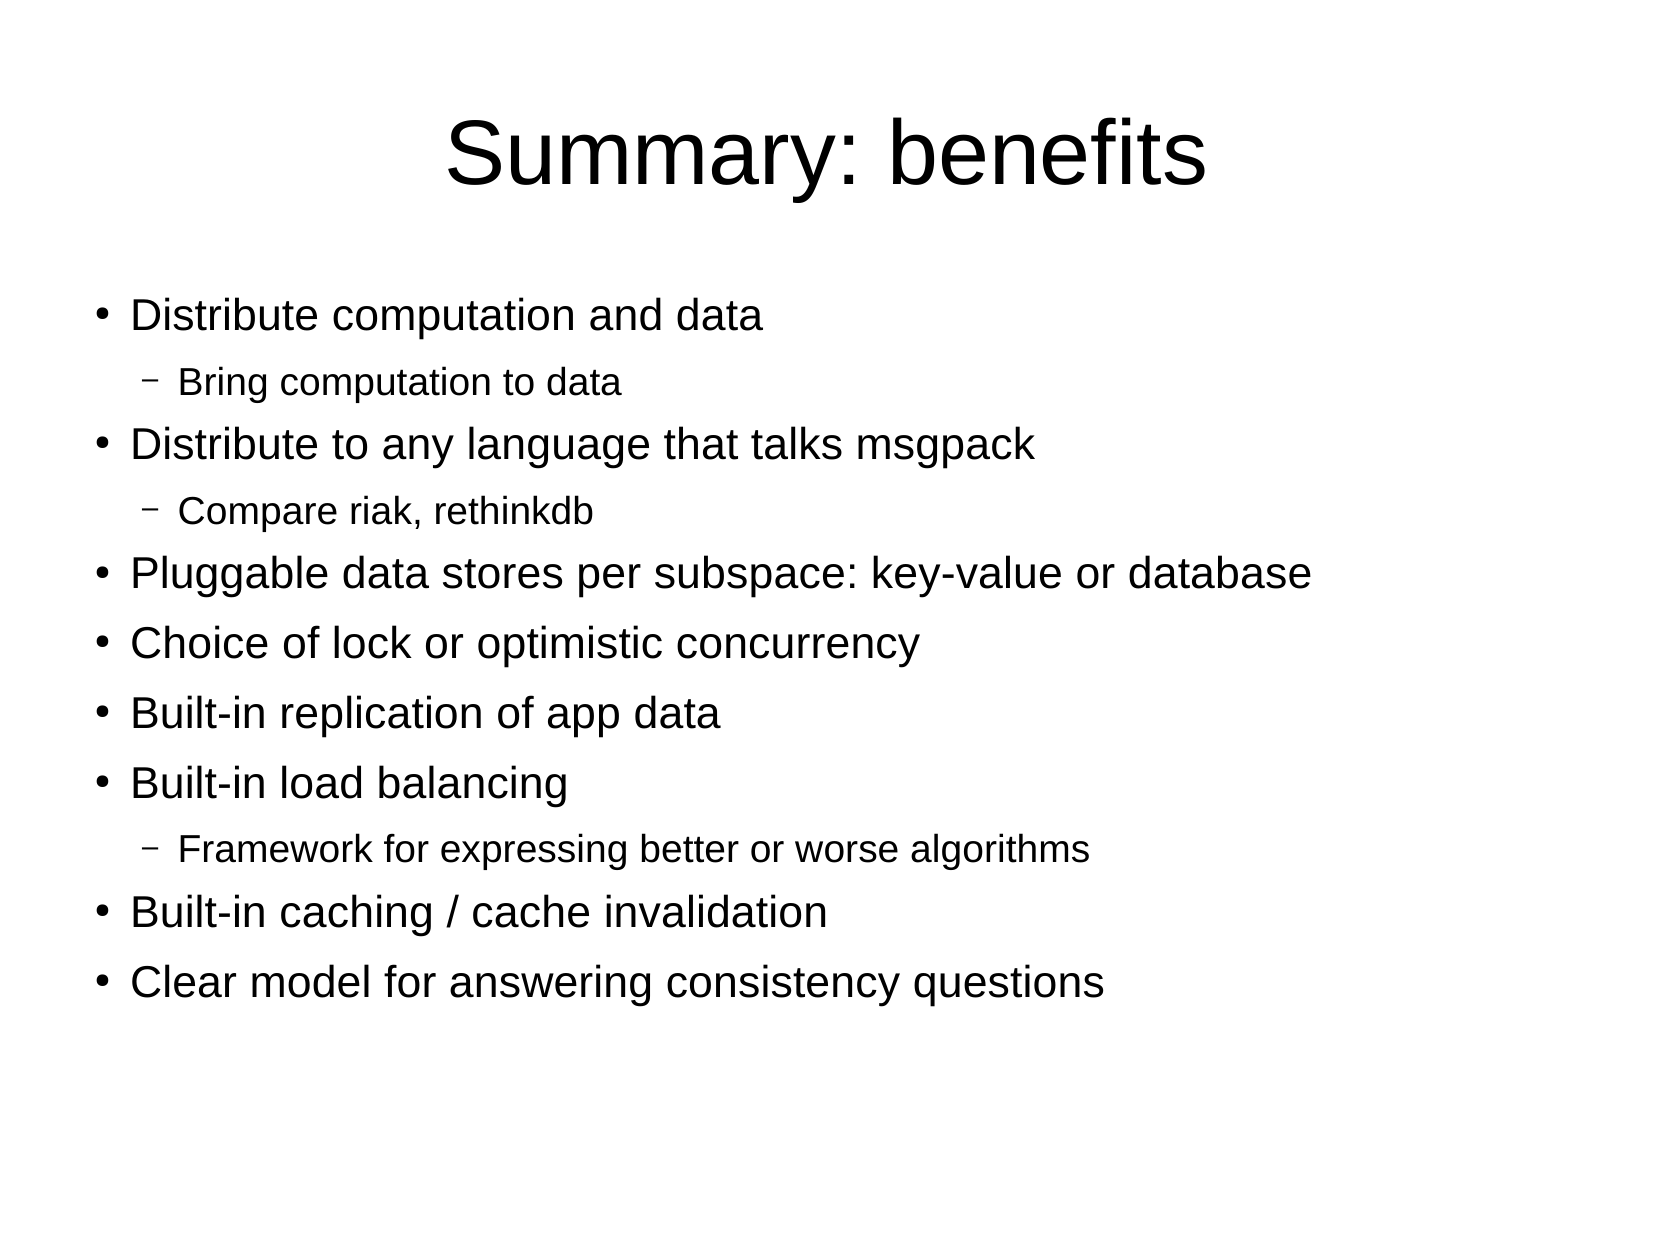

# Summary: benefits
Distribute computation and data
Bring computation to data
Distribute to any language that talks msgpack
Compare riak, rethinkdb
Pluggable data stores per subspace: key-value or database
Choice of lock or optimistic concurrency
Built-in replication of app data
Built-in load balancing
Framework for expressing better or worse algorithms
Built-in caching / cache invalidation
Clear model for answering consistency questions